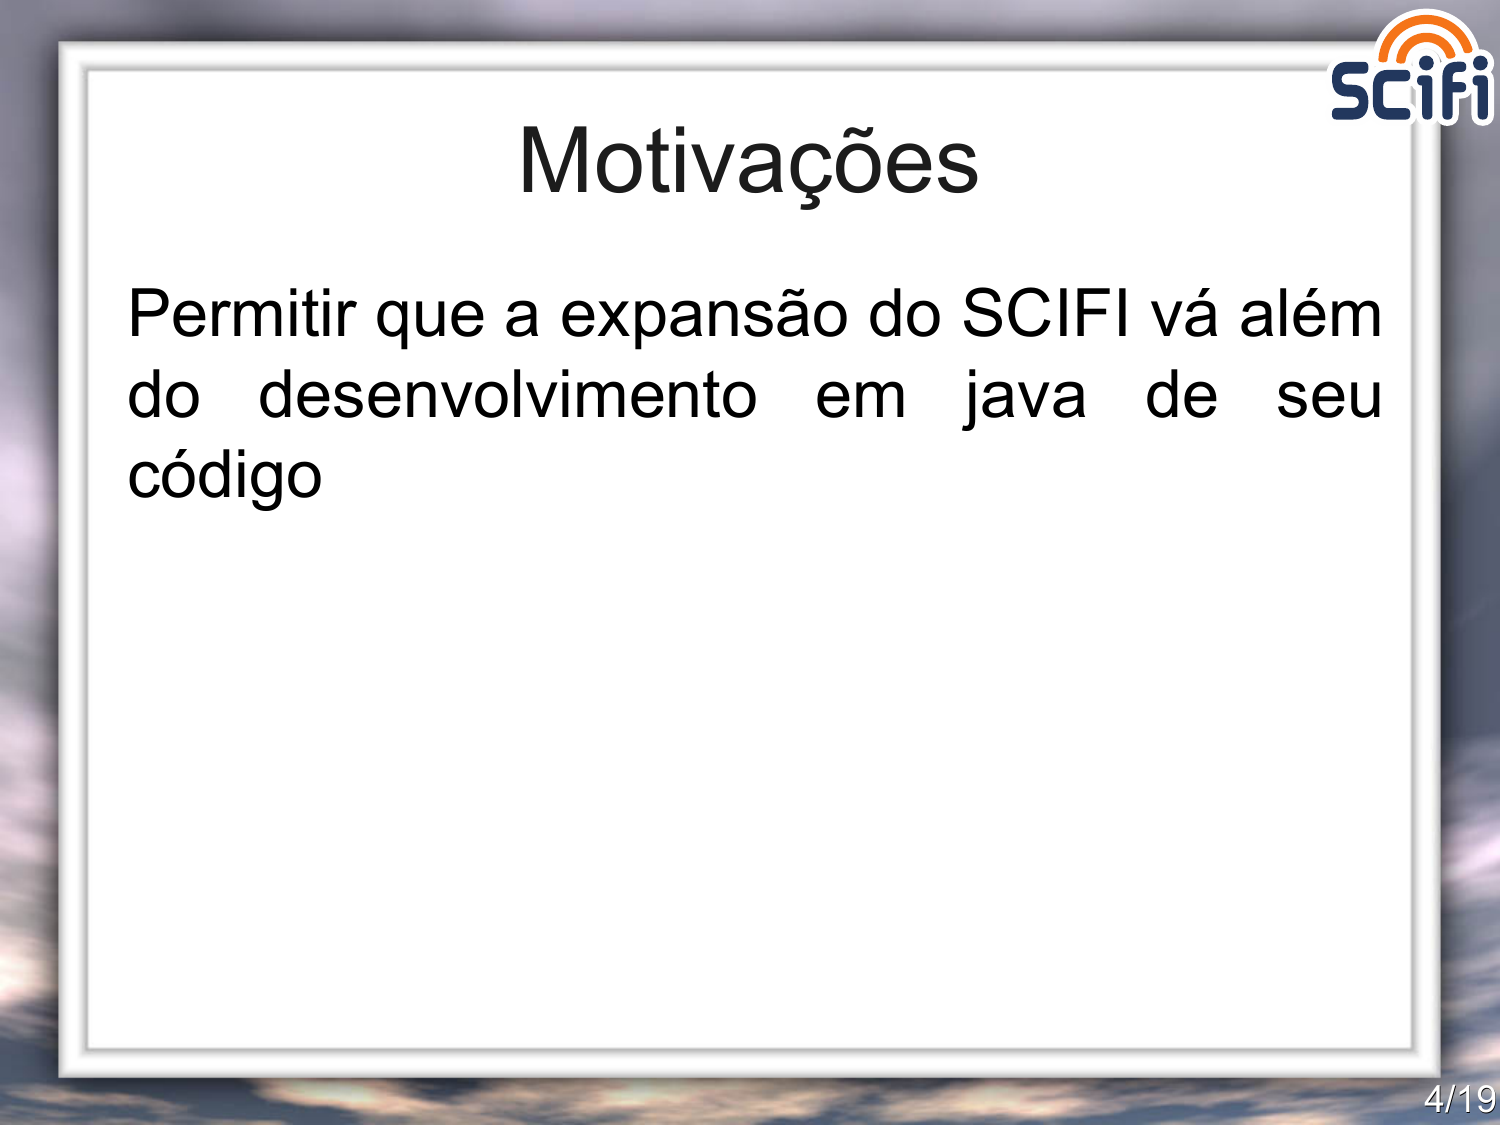

# Motivações
Permitir que a expansão do SCIFI vá além do desenvolvimento em java de seu código